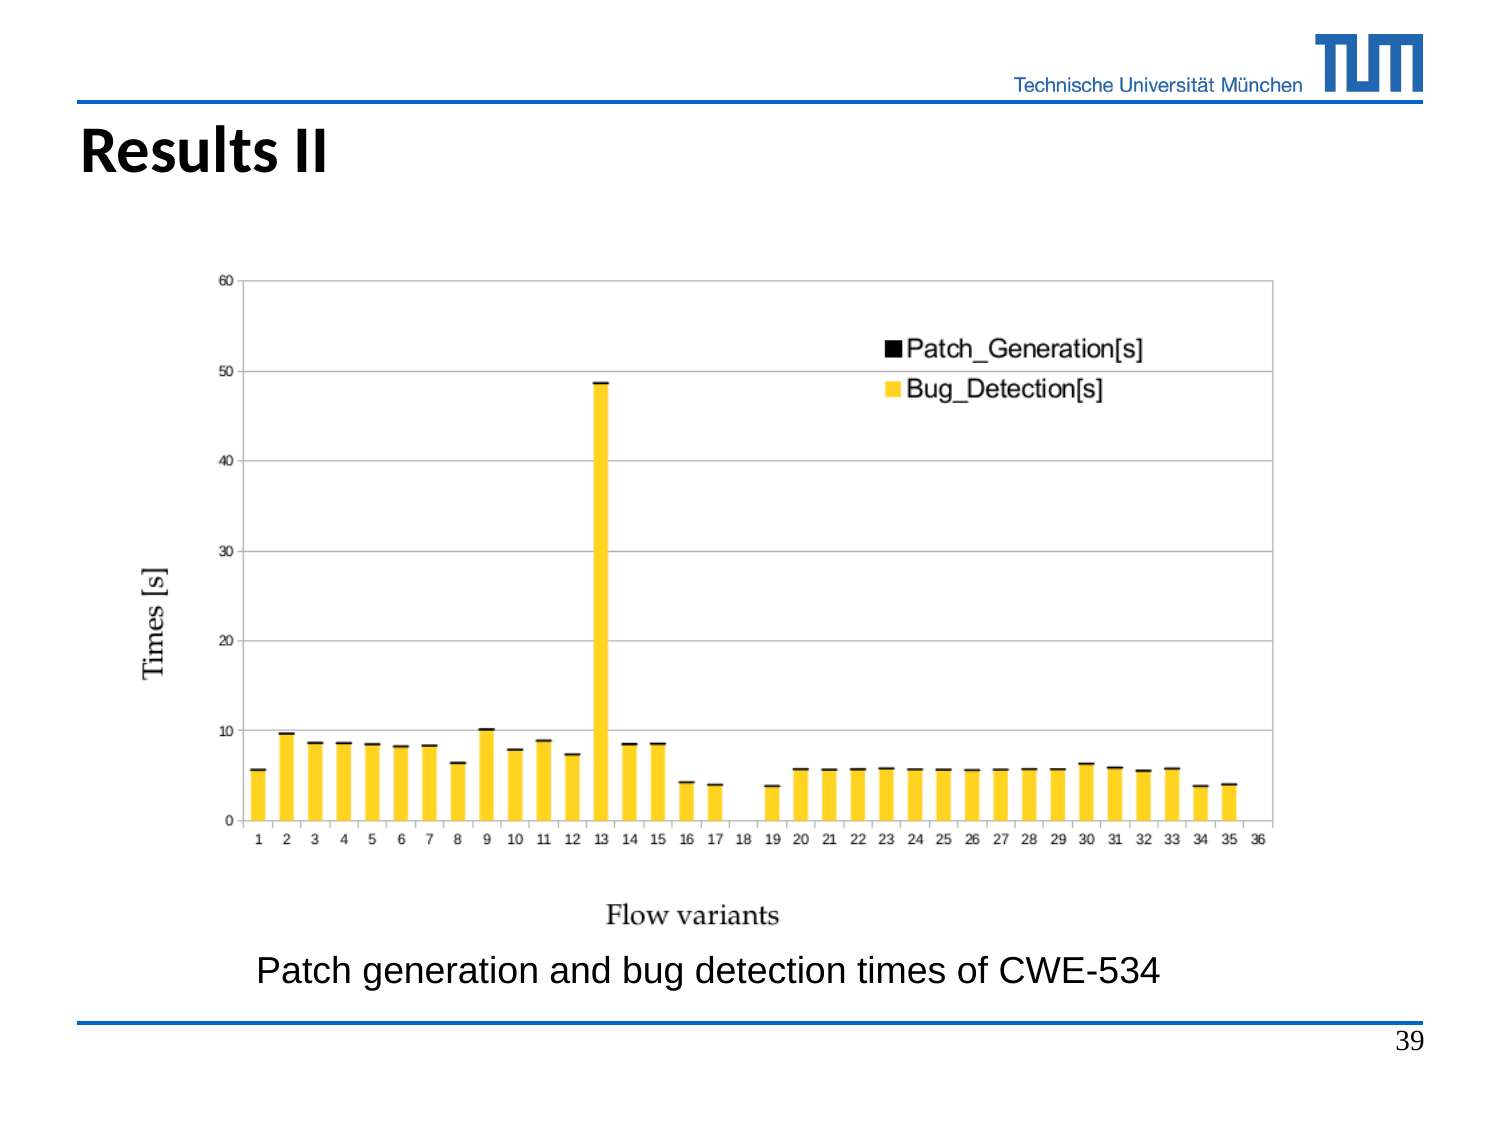

# Results II
Patch generation and bug detection times of CWE-534
39